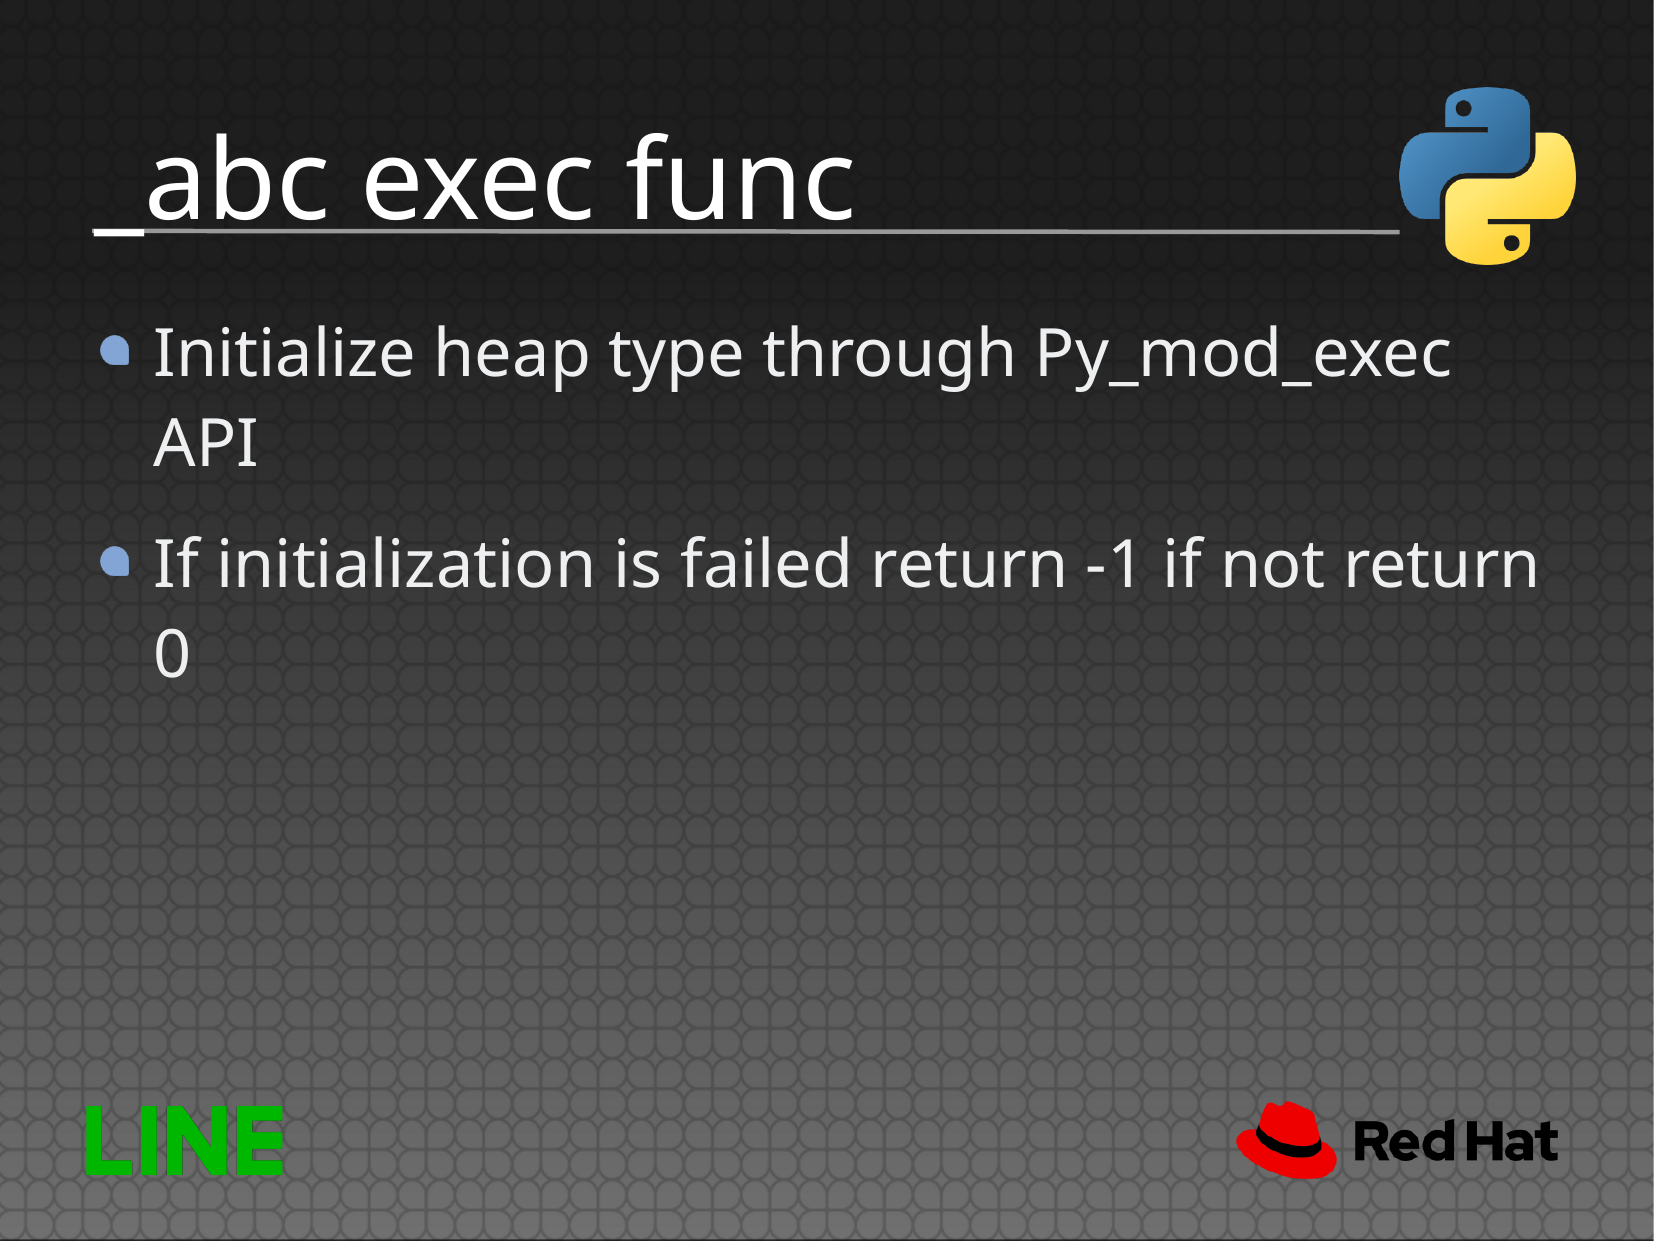

_abc exec func
# Initialize heap type through Py_mod_exec API
If initialization is failed return -1 if not return 0